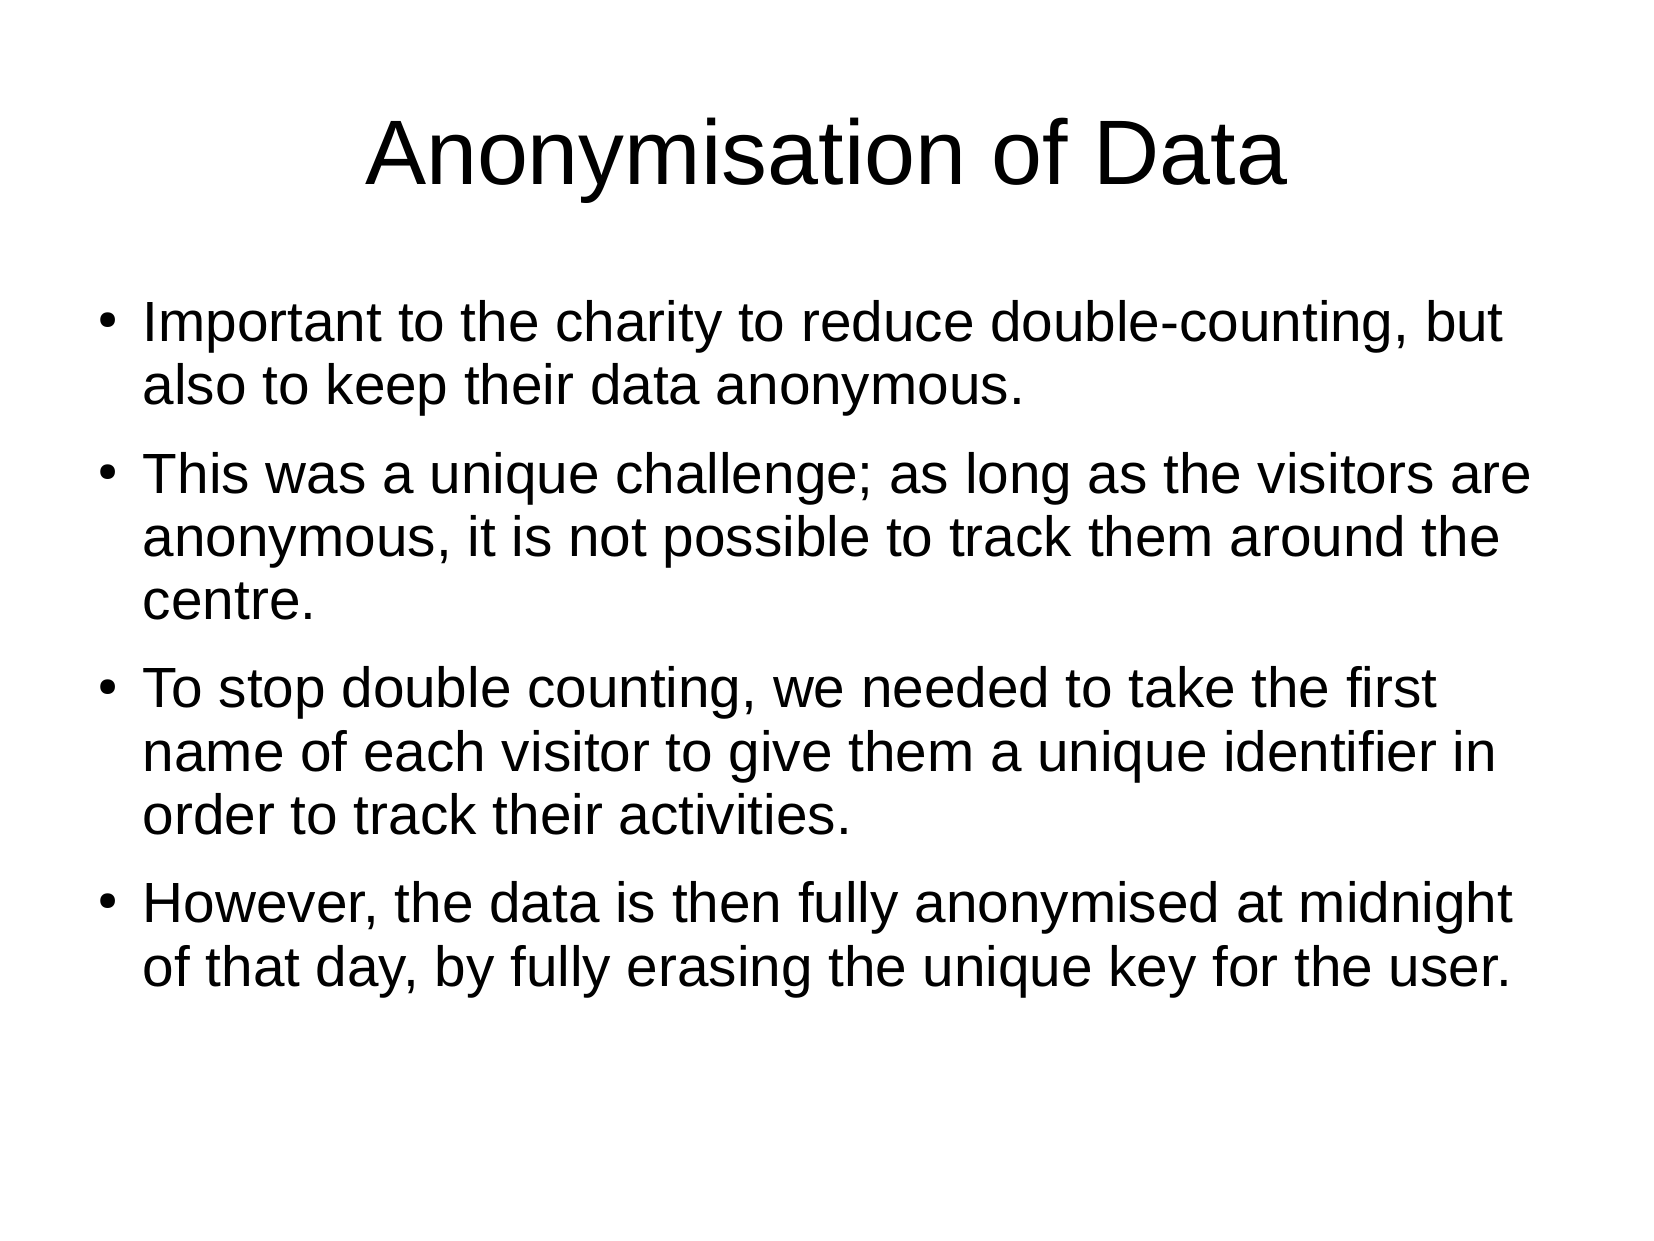

# Anonymisation of Data
Important to the charity to reduce double-counting, but also to keep their data anonymous.
This was a unique challenge; as long as the visitors are anonymous, it is not possible to track them around the centre.
To stop double counting, we needed to take the first name of each visitor to give them a unique identifier in order to track their activities.
However, the data is then fully anonymised at midnight of that day, by fully erasing the unique key for the user.